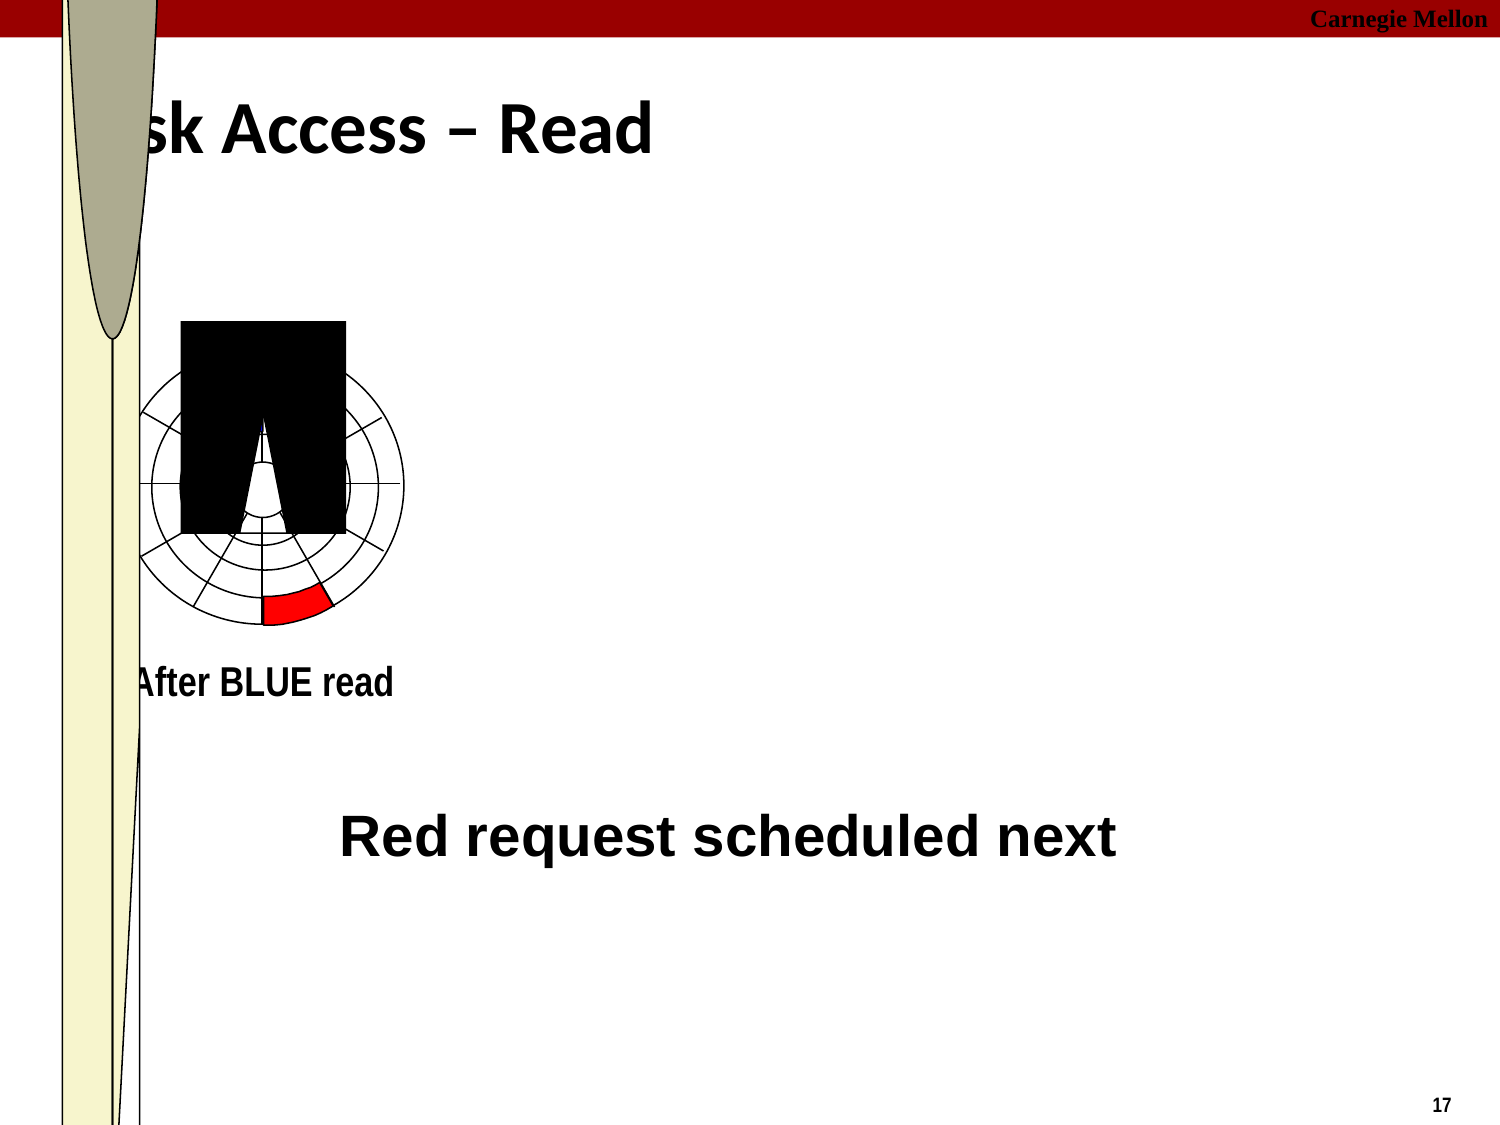

# Disk Access – Read
After BLUE read
Red request scheduled next